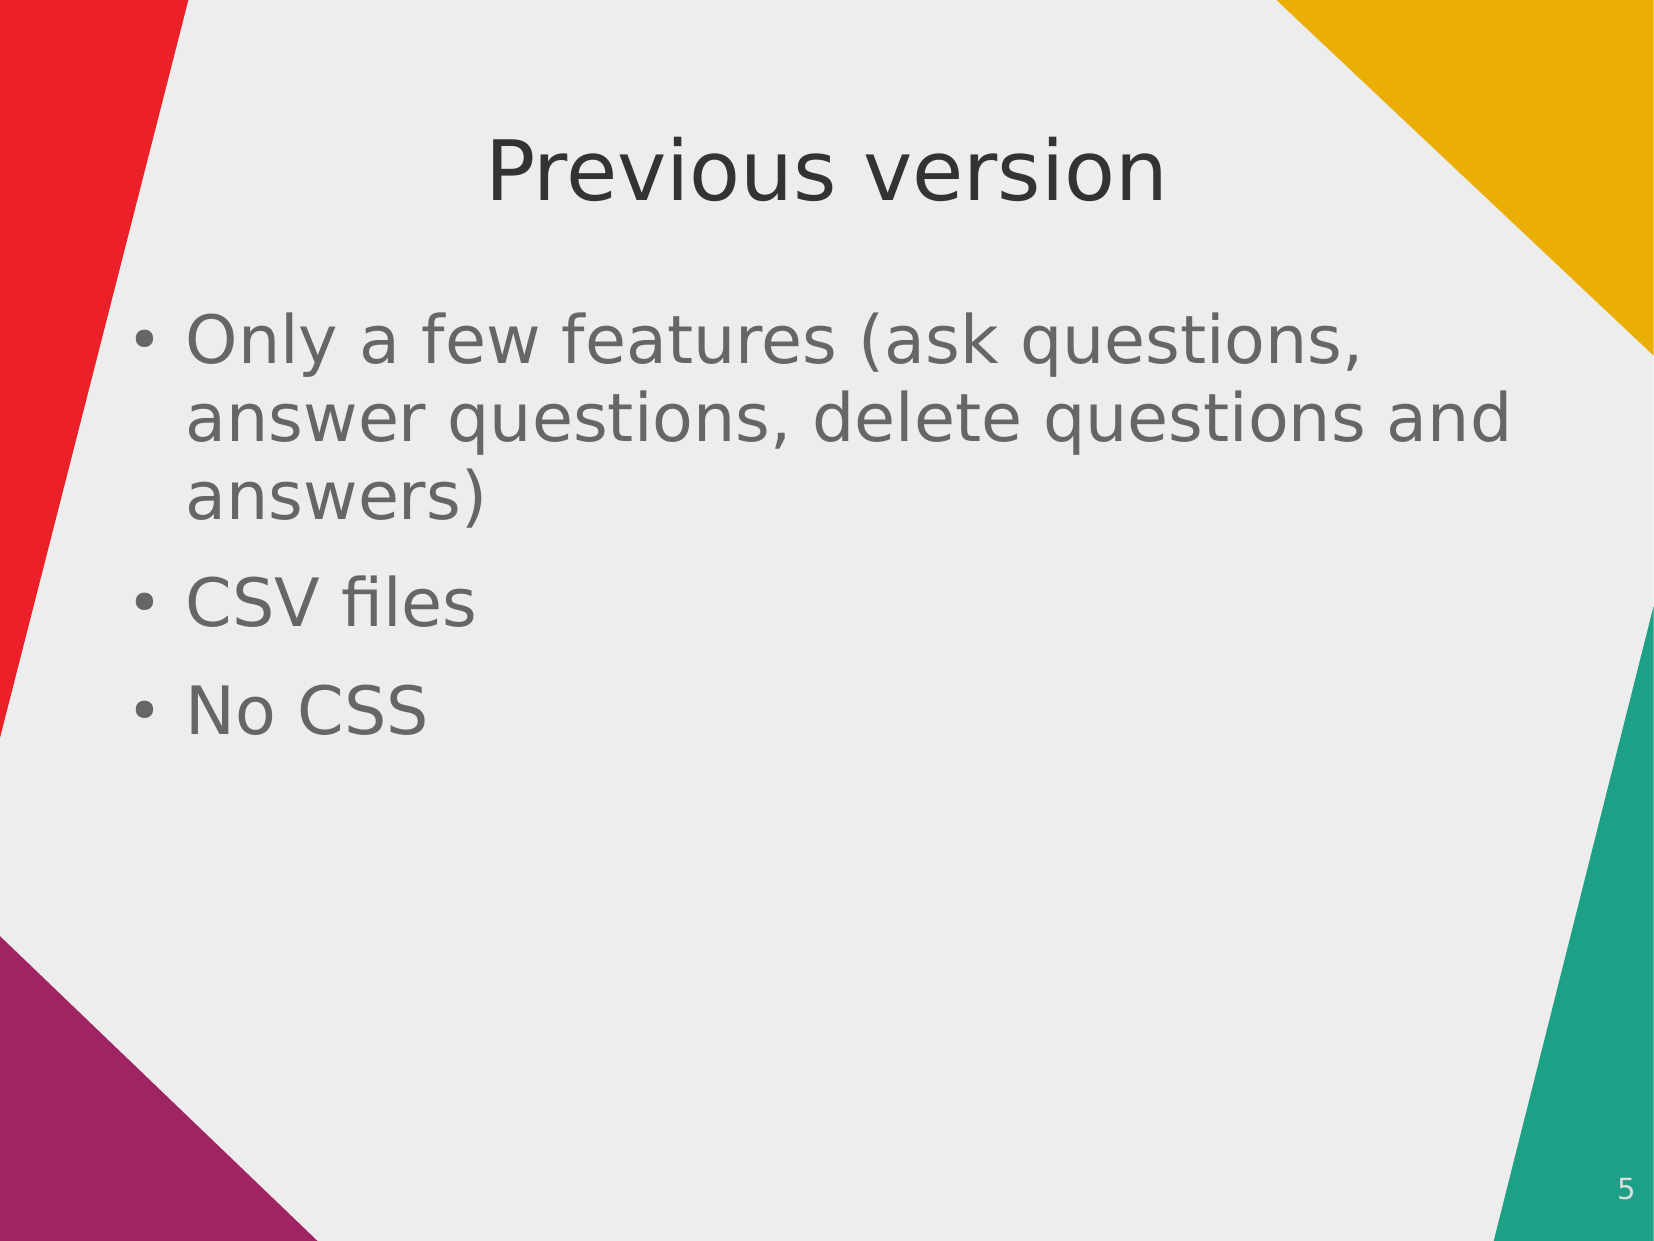

# Previous version
Only a few features (ask questions, answer questions, delete questions and answers)
CSV files
No CSS
5